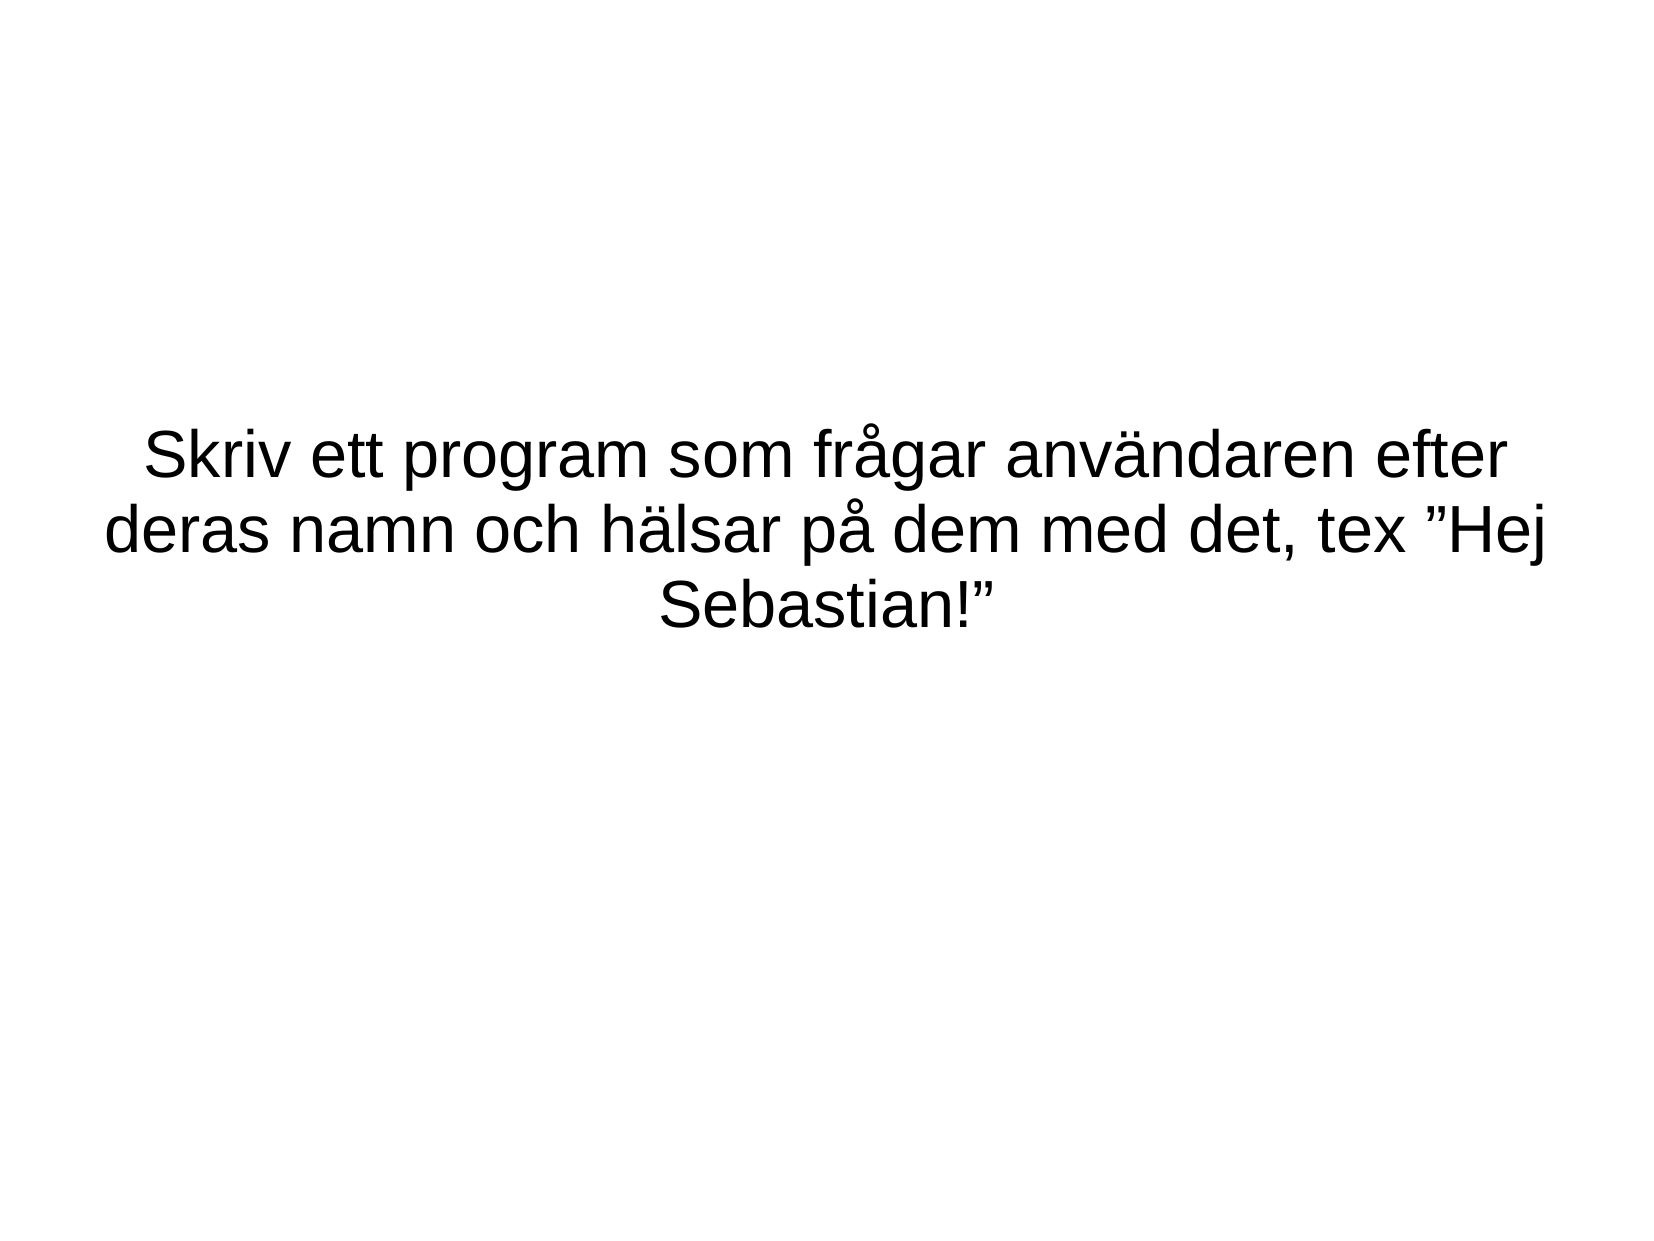

# Skriv ett program som frågar användaren efter deras namn och hälsar på dem med det, tex ”Hej Sebastian!”